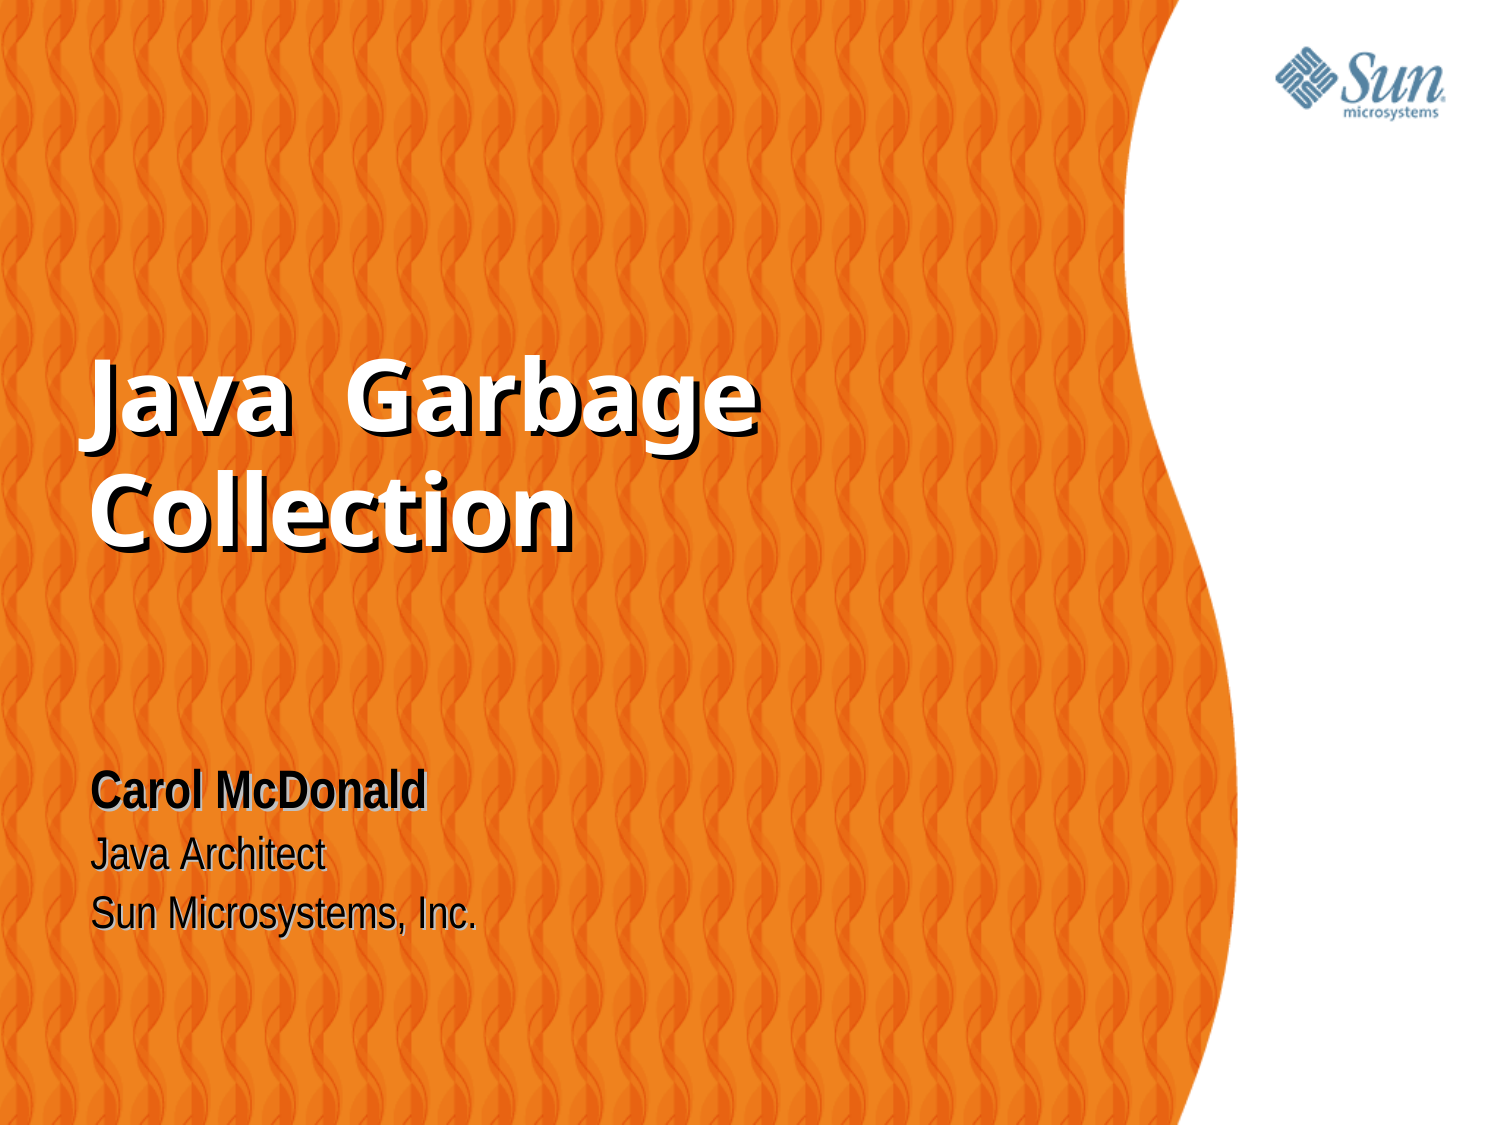

# Java Garbage Collection
Carol McDonald
Java Architect
Sun Microsystems, Inc.